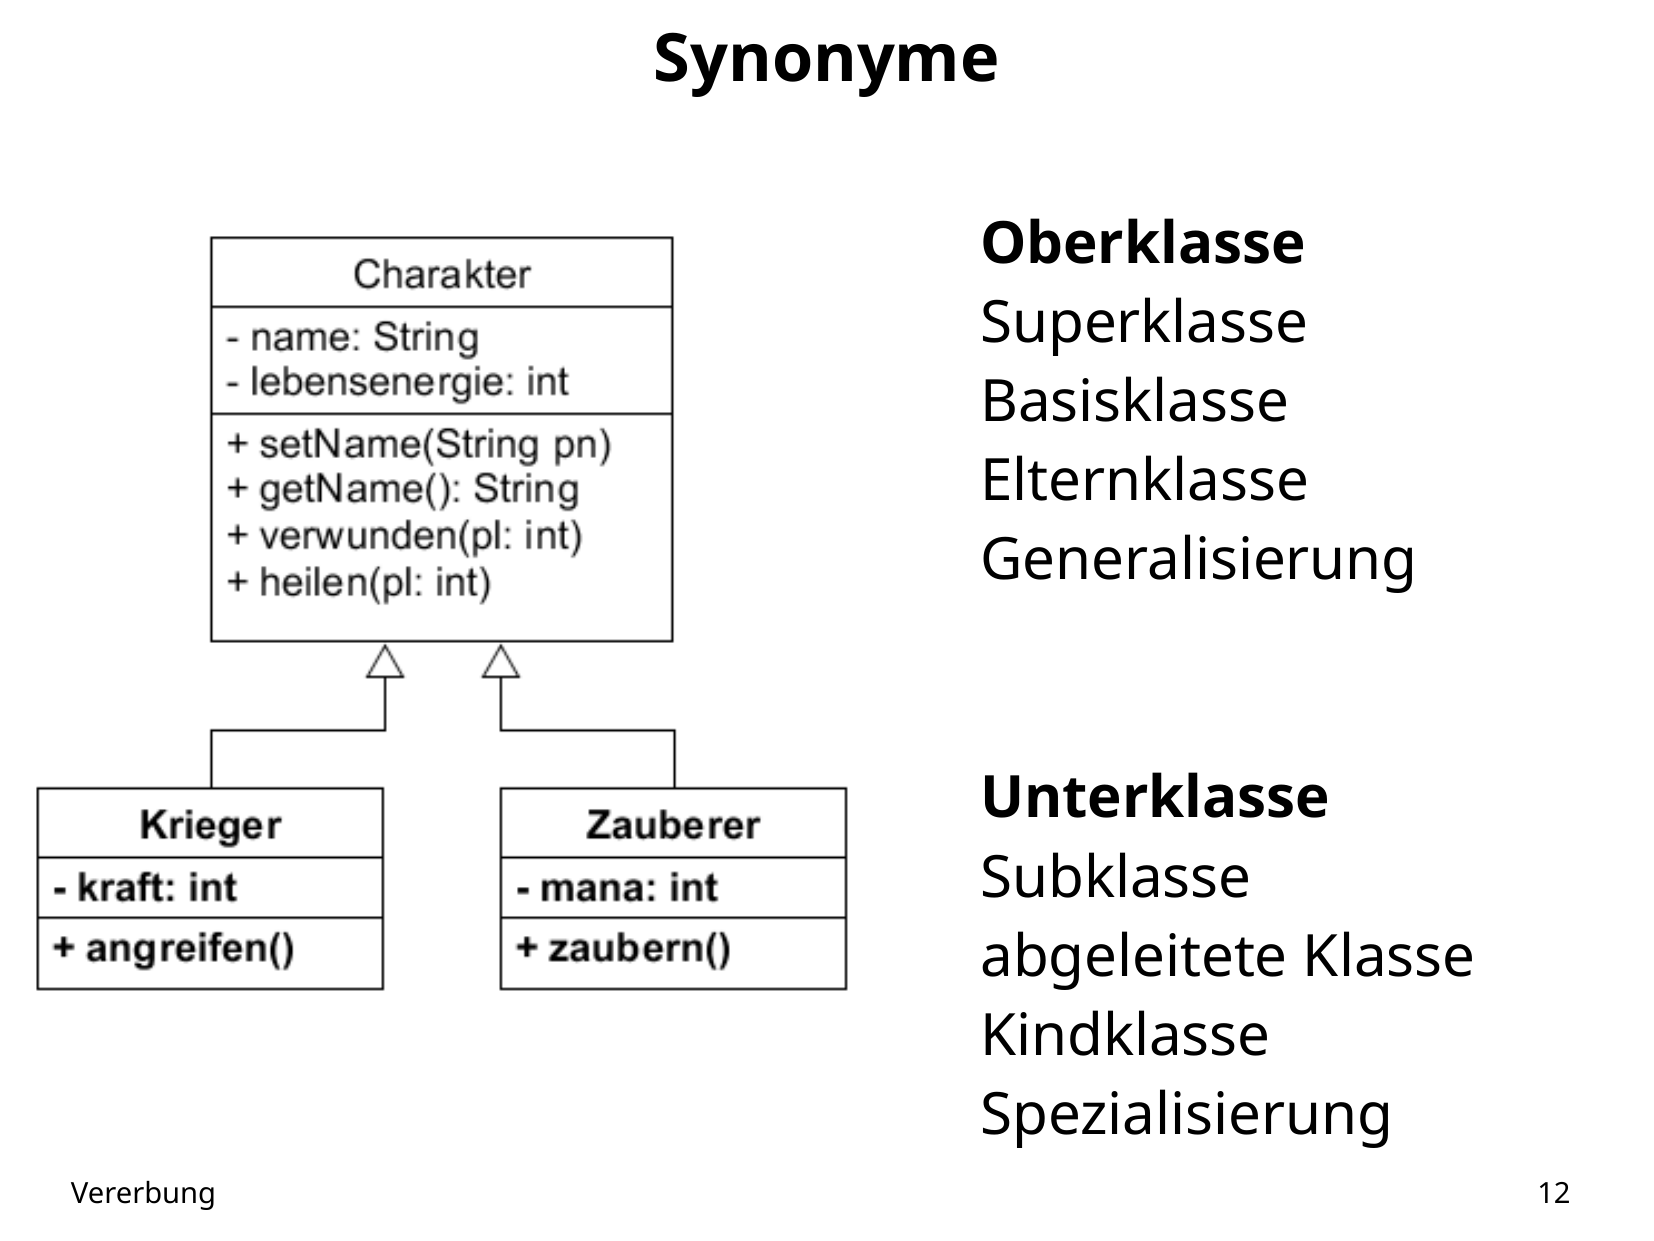

# Synonyme
Oberklasse
Superklasse
Basisklasse
Elternklasse
Generalisierung
Unterklasse
Subklasse
abgeleitete Klasse
Kindklasse
Spezialisierung
Vererbung
12